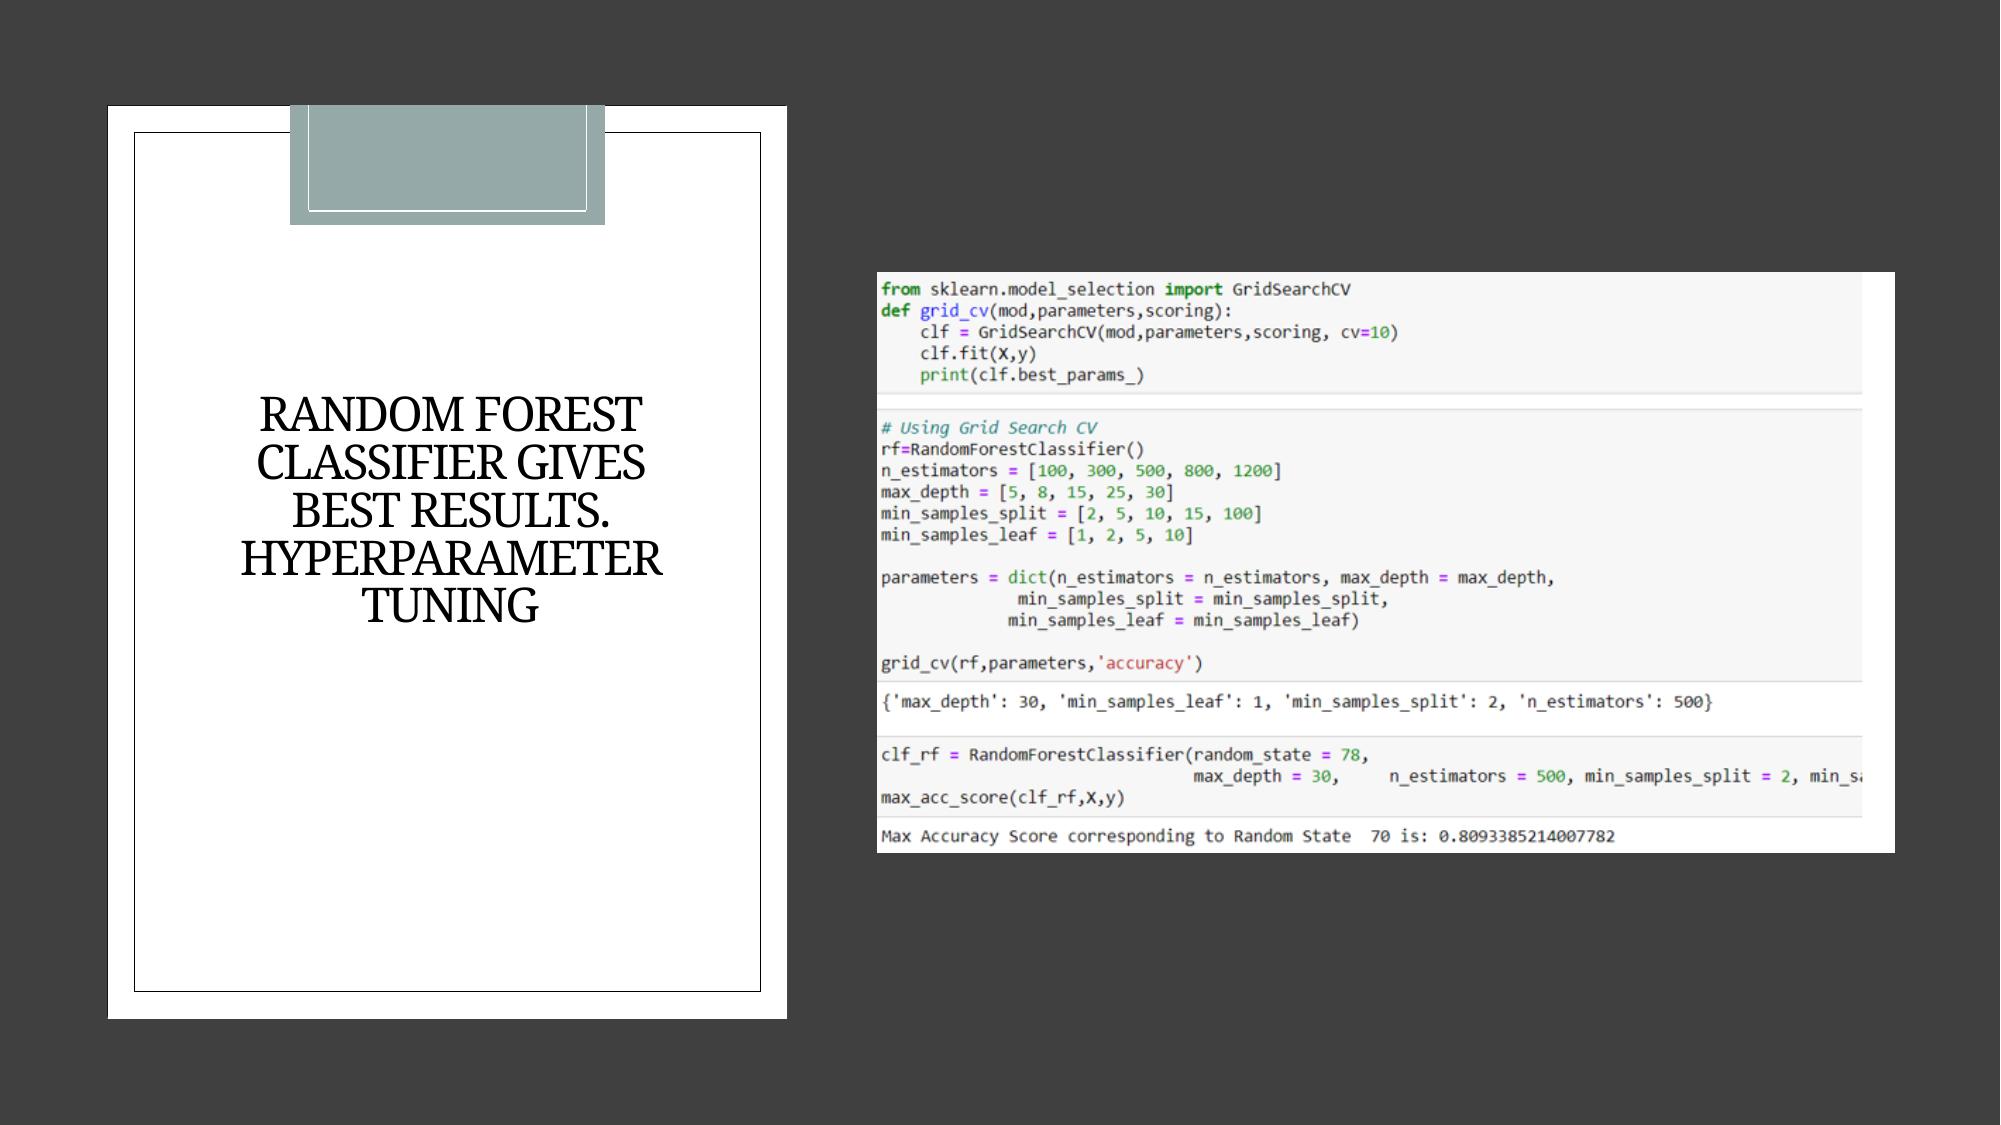

# Random Forest Classifier gives best results. Hyperparameter Tuning